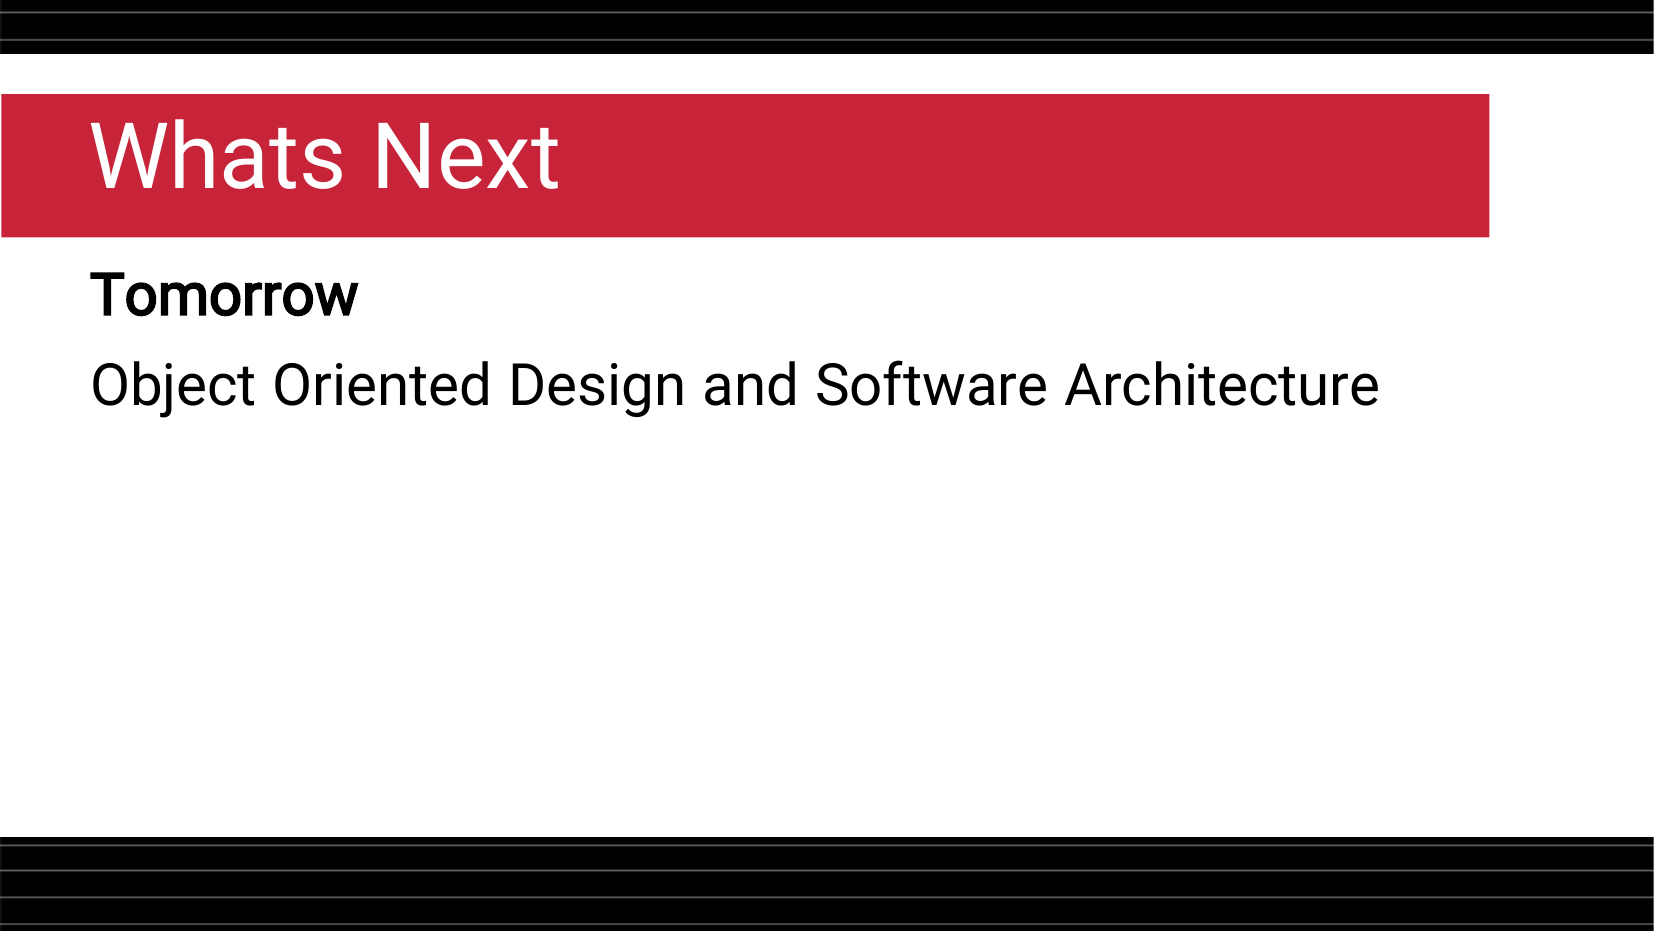

# Whats Next
Tomorrow
Object Oriented Design and Software Architecture